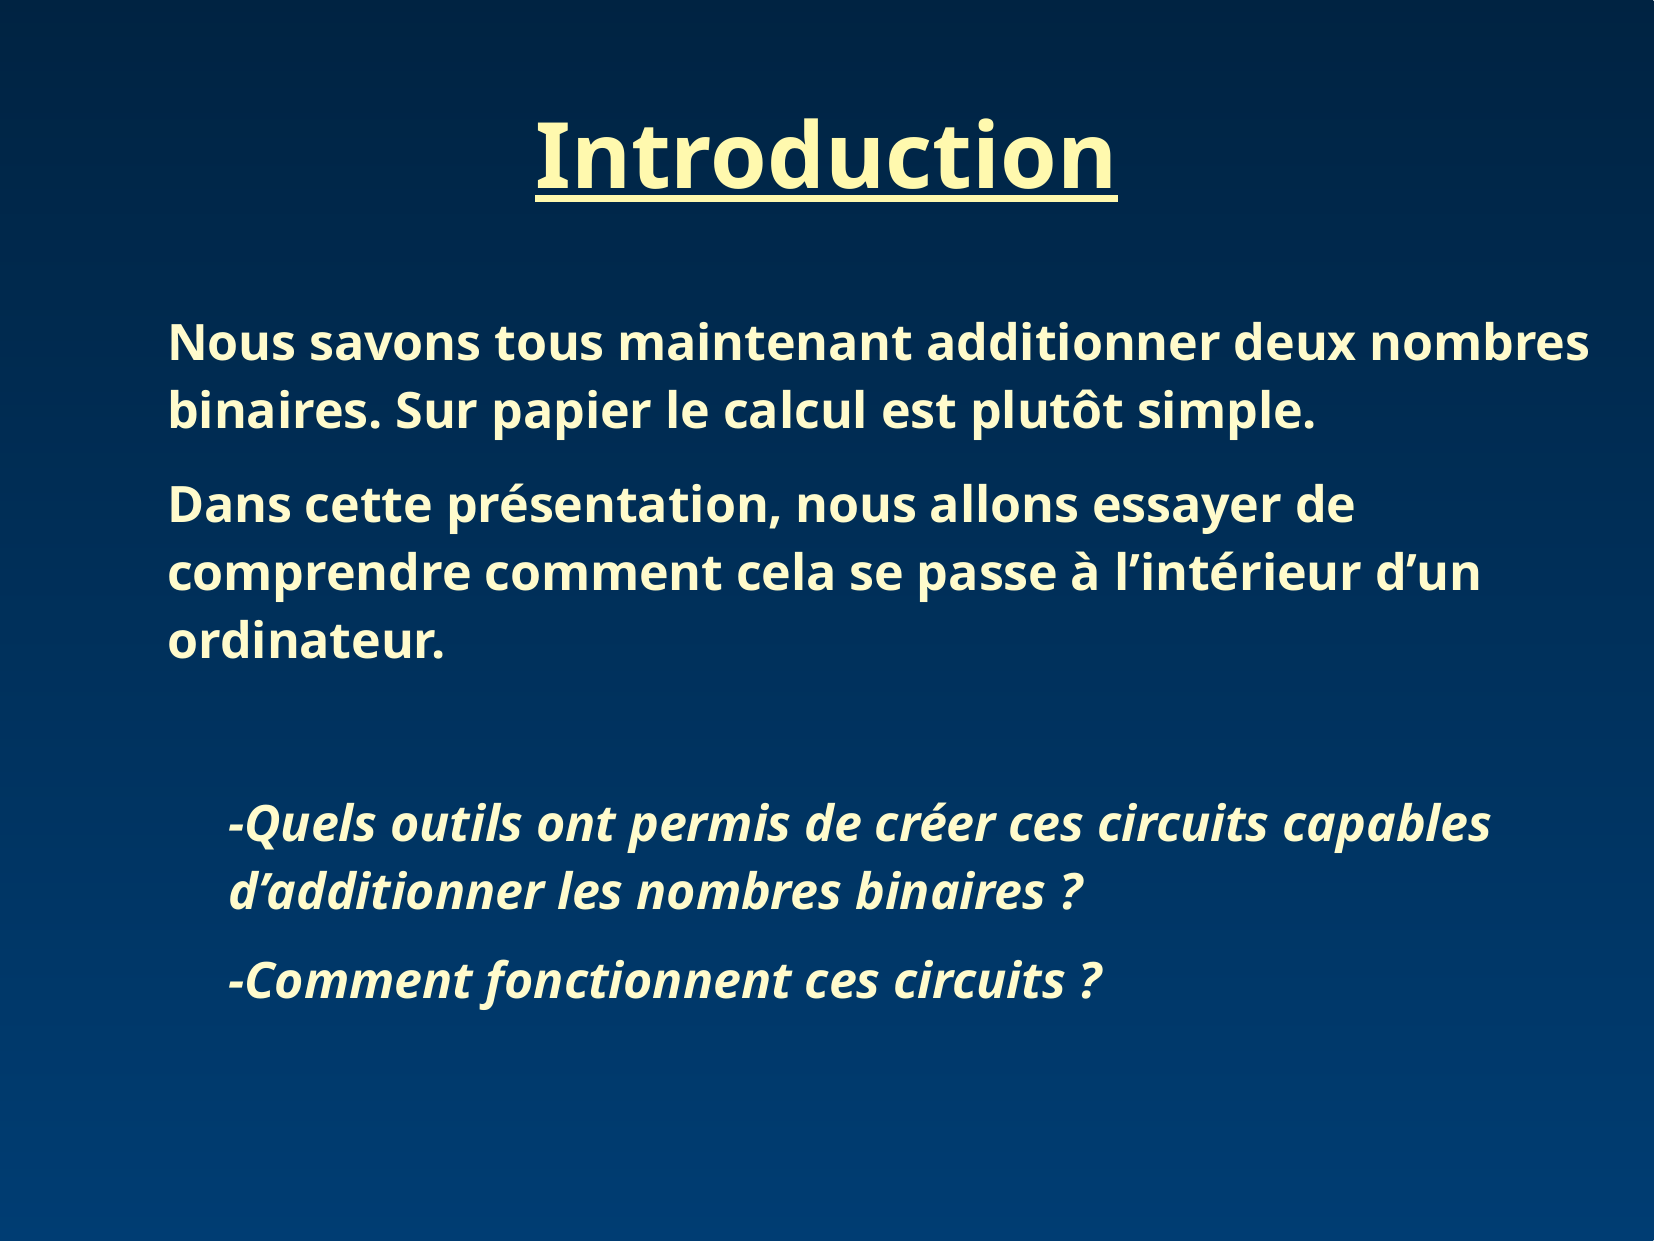

# Introduction
Nous savons tous maintenant additionner deux nombres binaires. Sur papier le calcul est plutôt simple.
Dans cette présentation, nous allons essayer de comprendre comment cela se passe à l’intérieur d’un ordinateur.
-Quels outils ont permis de créer ces circuits capables d’additionner les nombres binaires ?
-Comment fonctionnent ces circuits ?